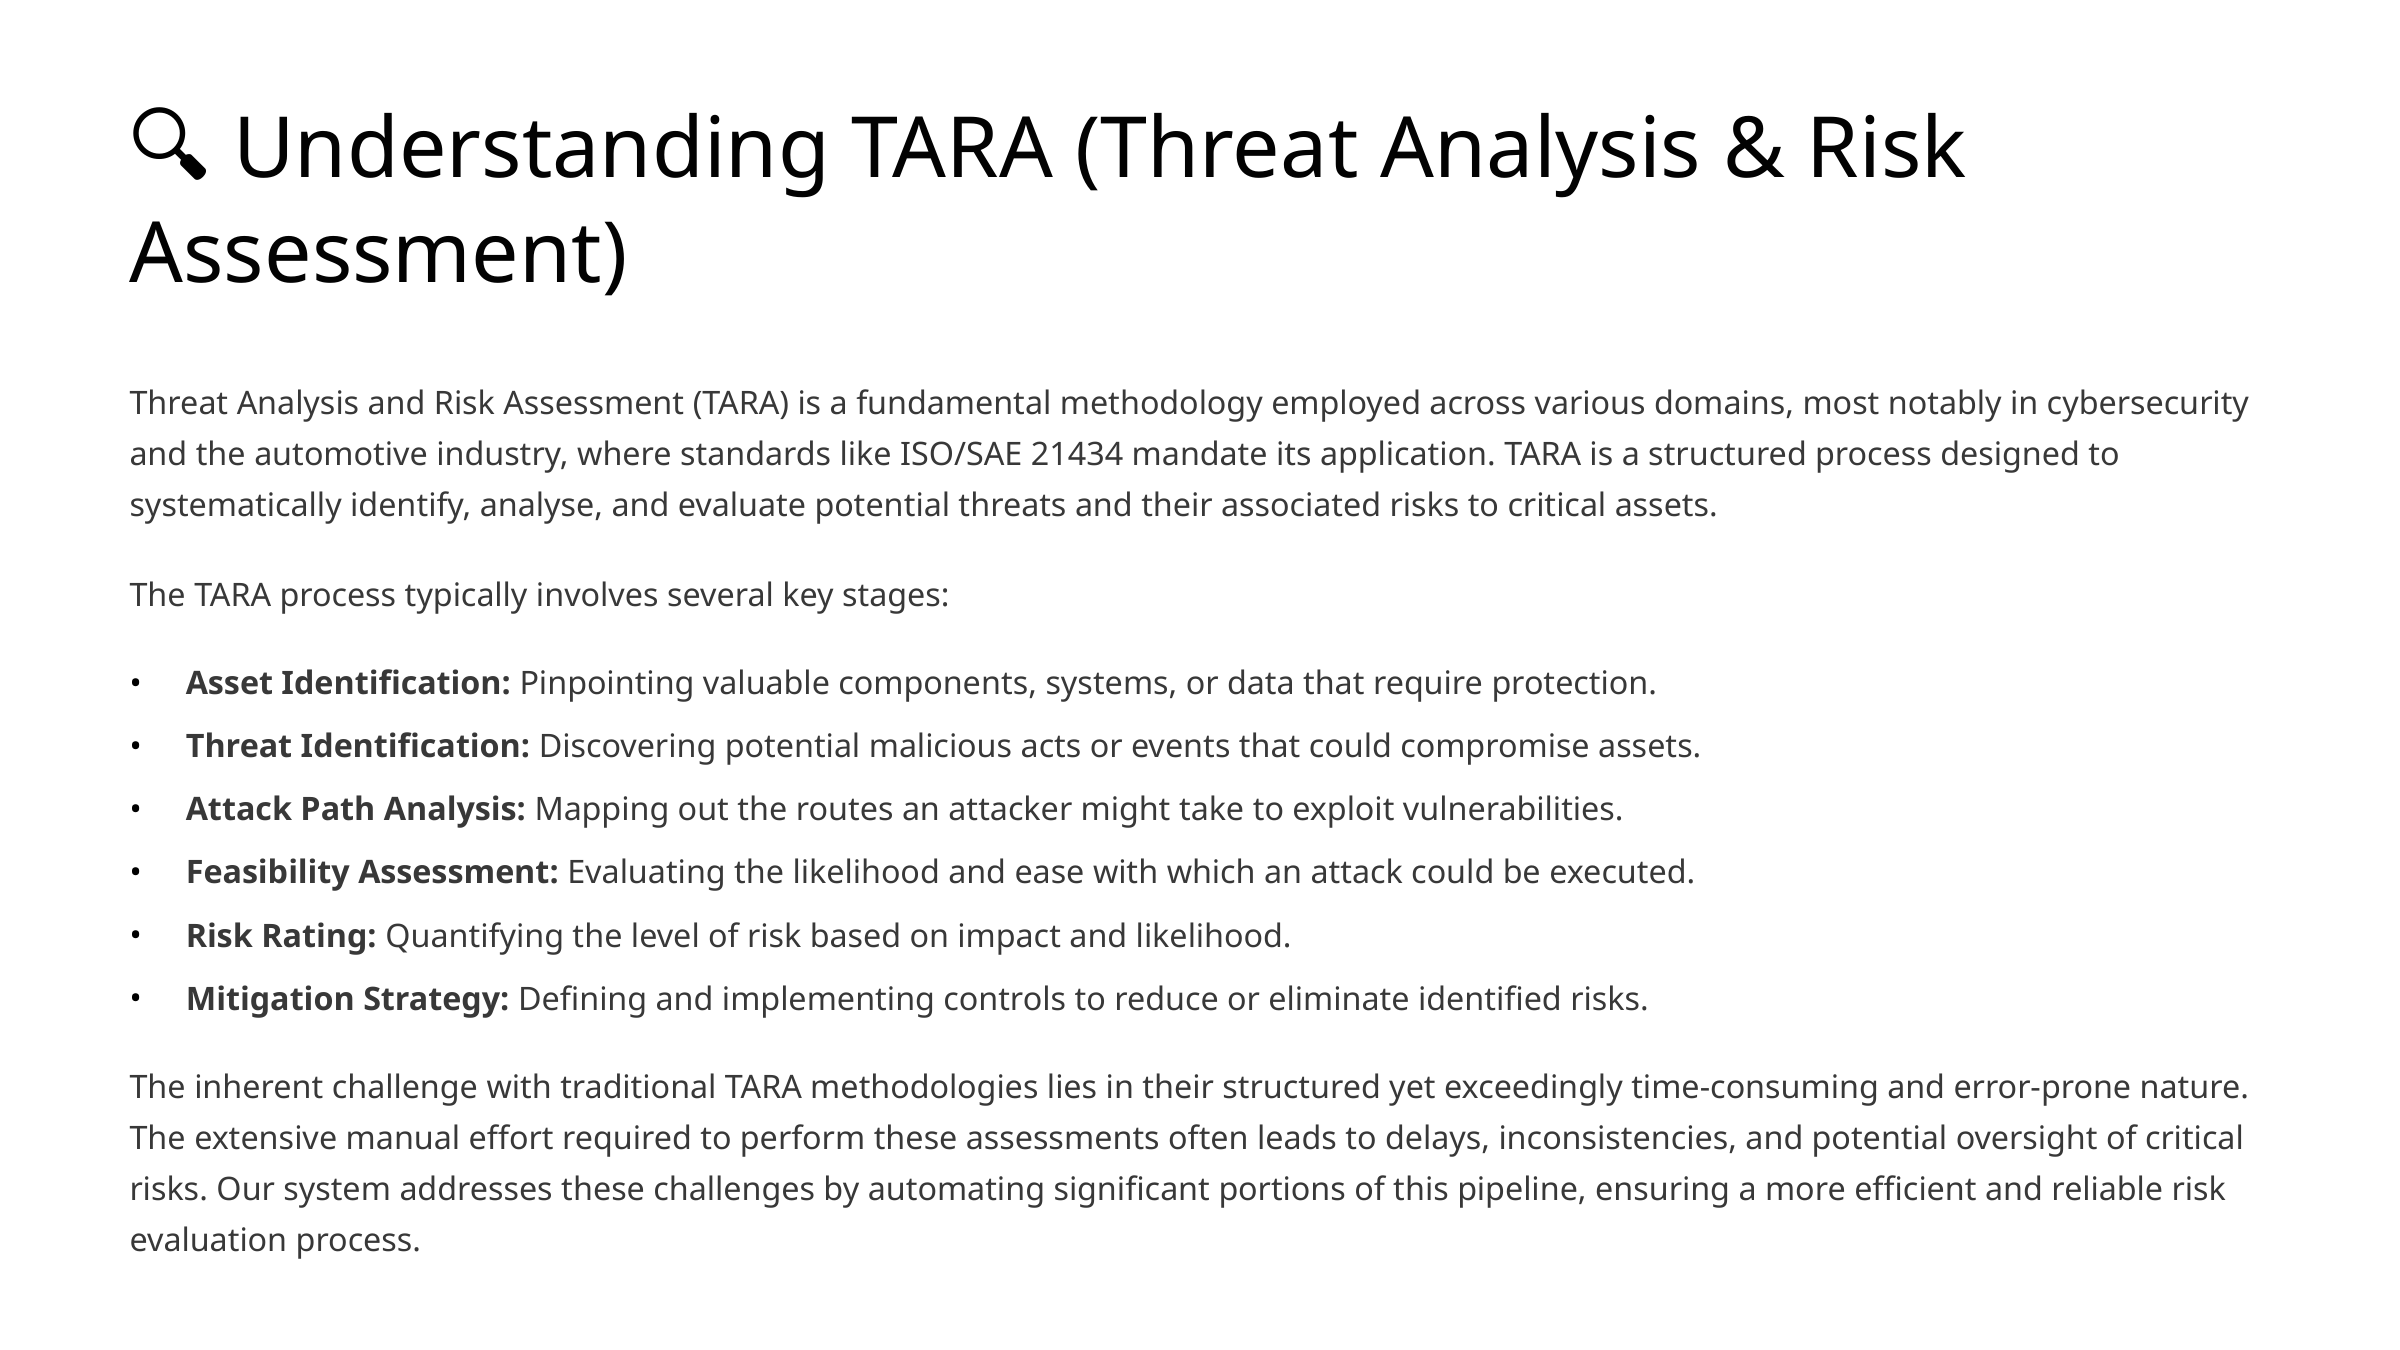

🔍 Understanding TARA (Threat Analysis & Risk Assessment)
Threat Analysis and Risk Assessment (TARA) is a fundamental methodology employed across various domains, most notably in cybersecurity and the automotive industry, where standards like ISO/SAE 21434 mandate its application. TARA is a structured process designed to systematically identify, analyse, and evaluate potential threats and their associated risks to critical assets.
The TARA process typically involves several key stages:
Asset Identification: Pinpointing valuable components, systems, or data that require protection.
Threat Identification: Discovering potential malicious acts or events that could compromise assets.
Attack Path Analysis: Mapping out the routes an attacker might take to exploit vulnerabilities.
Feasibility Assessment: Evaluating the likelihood and ease with which an attack could be executed.
Risk Rating: Quantifying the level of risk based on impact and likelihood.
Mitigation Strategy: Defining and implementing controls to reduce or eliminate identified risks.
The inherent challenge with traditional TARA methodologies lies in their structured yet exceedingly time-consuming and error-prone nature. The extensive manual effort required to perform these assessments often leads to delays, inconsistencies, and potential oversight of critical risks. Our system addresses these challenges by automating significant portions of this pipeline, ensuring a more efficient and reliable risk evaluation process.